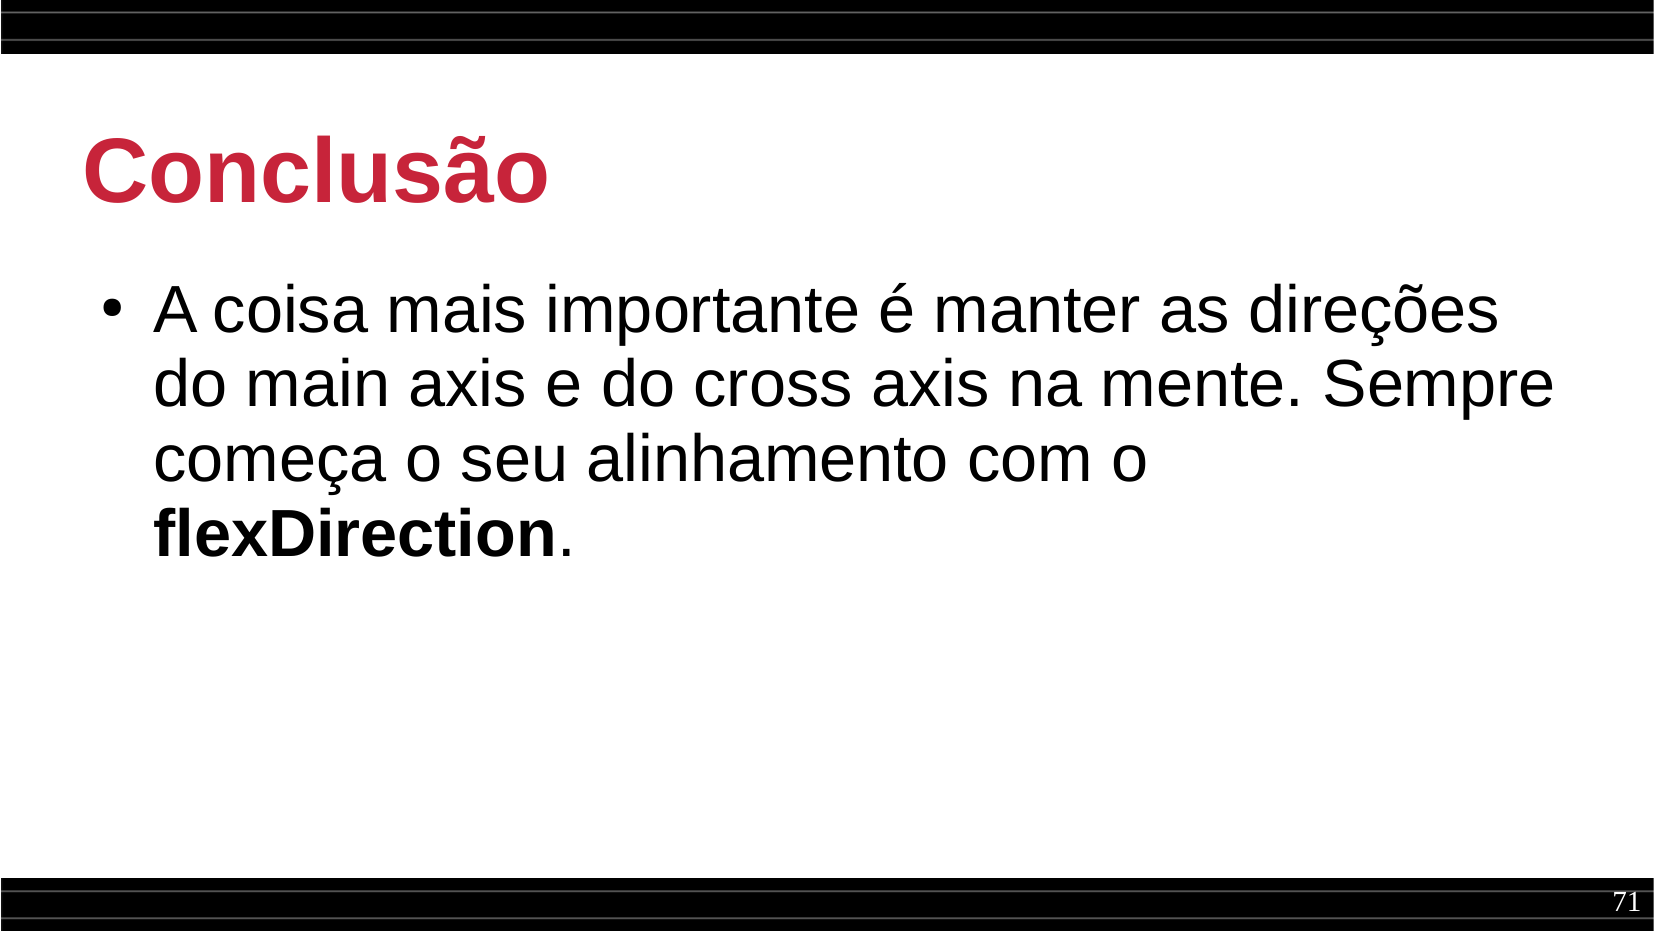

# Conclusão
A coisa mais importante é manter as direções do main axis e do cross axis na mente. Sempre começa o seu alinhamento com o flexDirection.